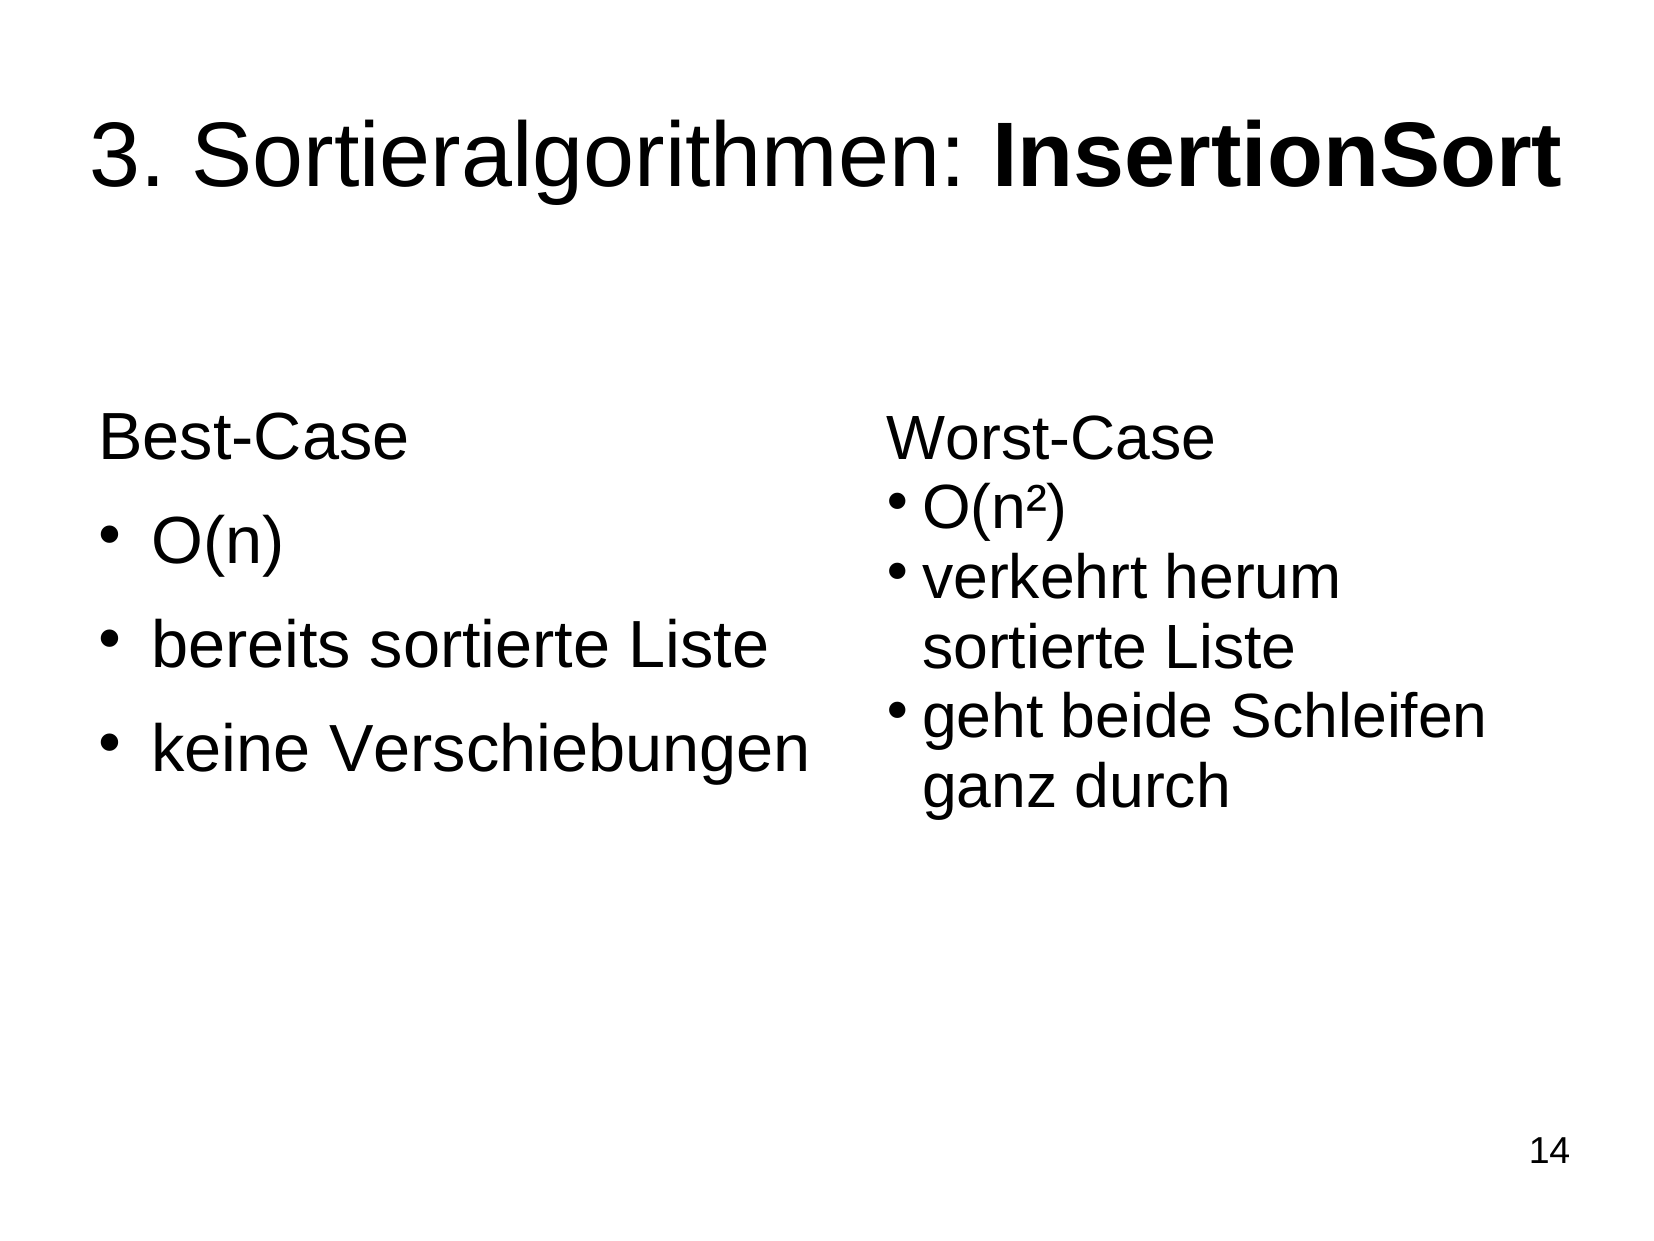

# 3. Sortieralgorithmen: InsertionSort
Worst-Case
O(n²)
verkehrt herum sortierte Liste
geht beide Schleifen ganz durch
Best-Case
O(n)
bereits sortierte Liste
keine Verschiebungen
14